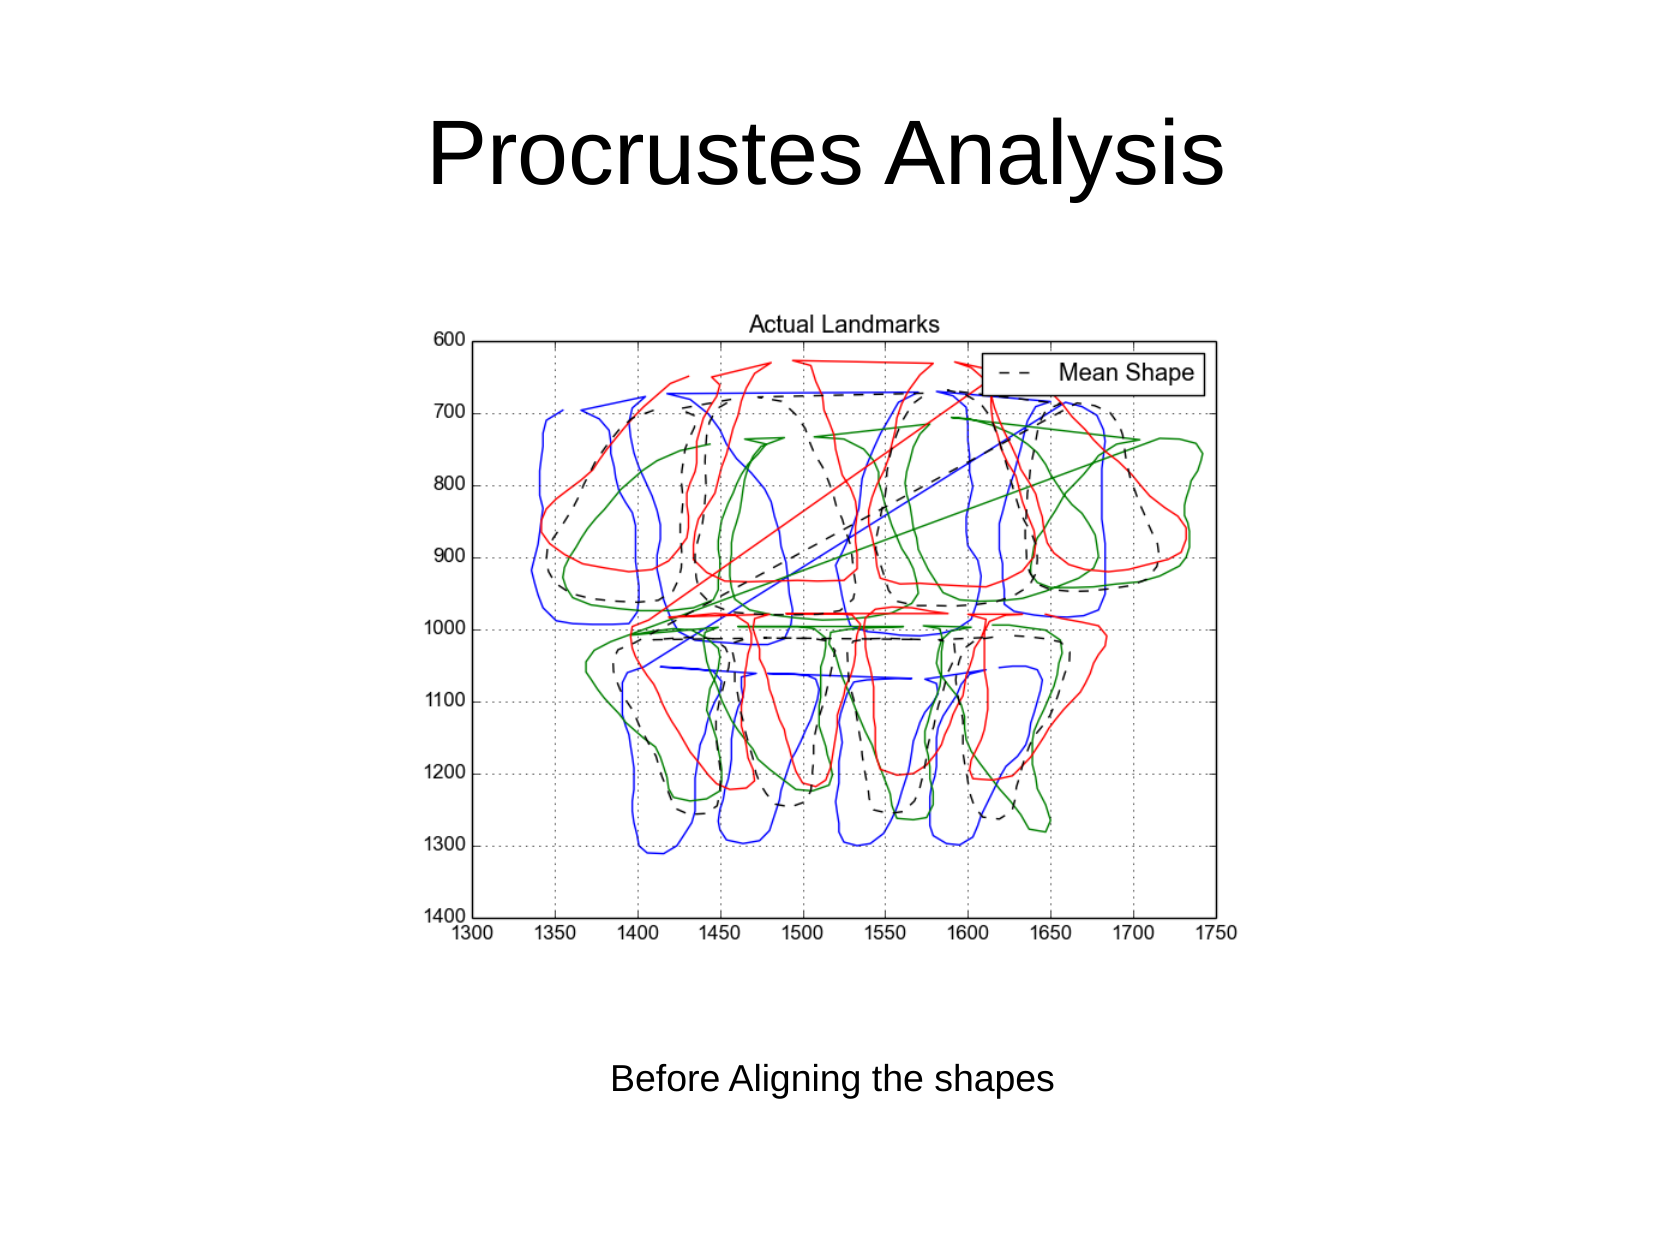

# Procrustes Analysis
Before Aligning the shapes